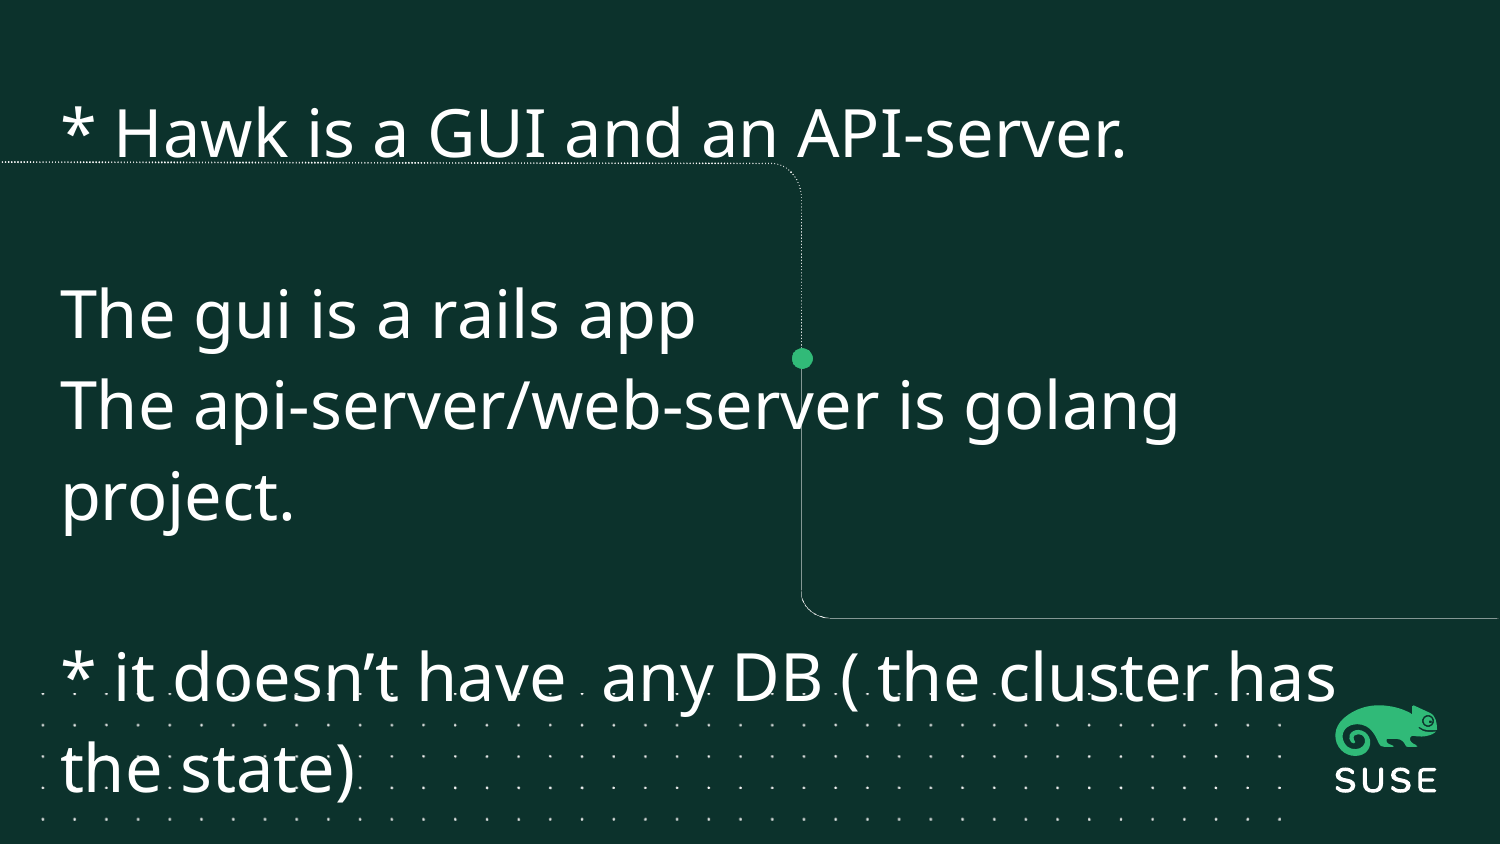

# * Hawk is a GUI and an API-server. The gui is a rails app The api-server/web-server is golang project. * it doesn’t have any DB ( the cluster has the state)